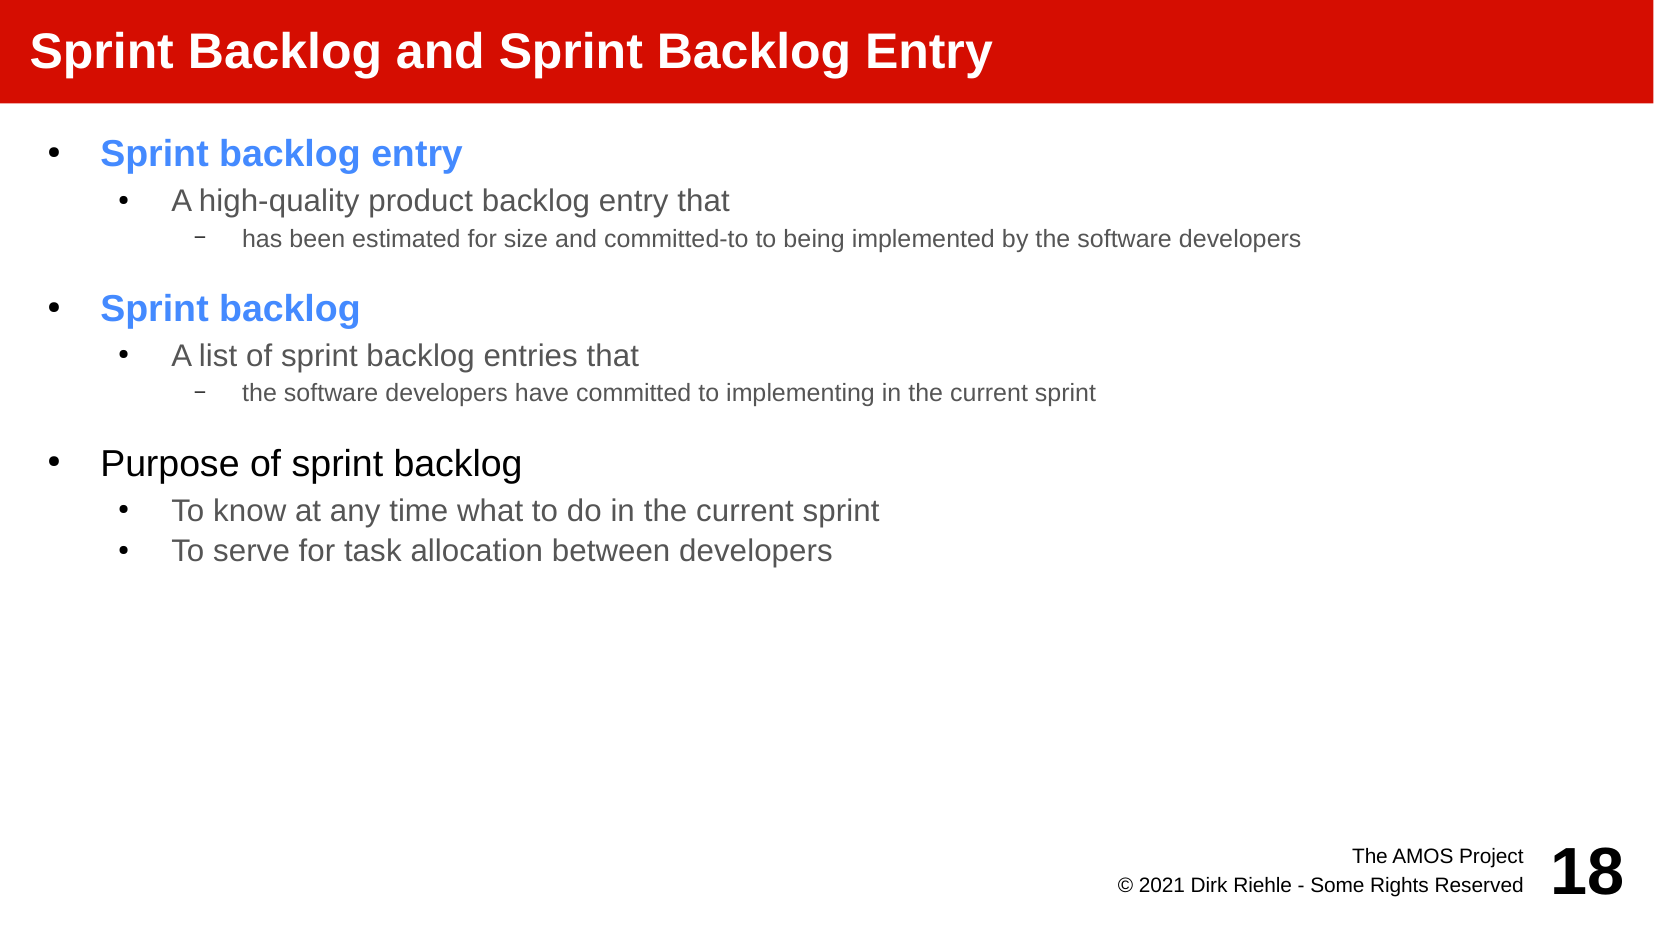

# Sprint Backlog and Sprint Backlog Entry
Sprint backlog entry
A high-quality product backlog entry that
has been estimated for size and committed-to to being implemented by the software developers
Sprint backlog
A list of sprint backlog entries that
the software developers have committed to implementing in the current sprint
Purpose of sprint backlog
To know at any time what to do in the current sprint
To serve for task allocation between developers
The AMOS Project
18
© 2021 Dirk Riehle - Some Rights Reserved